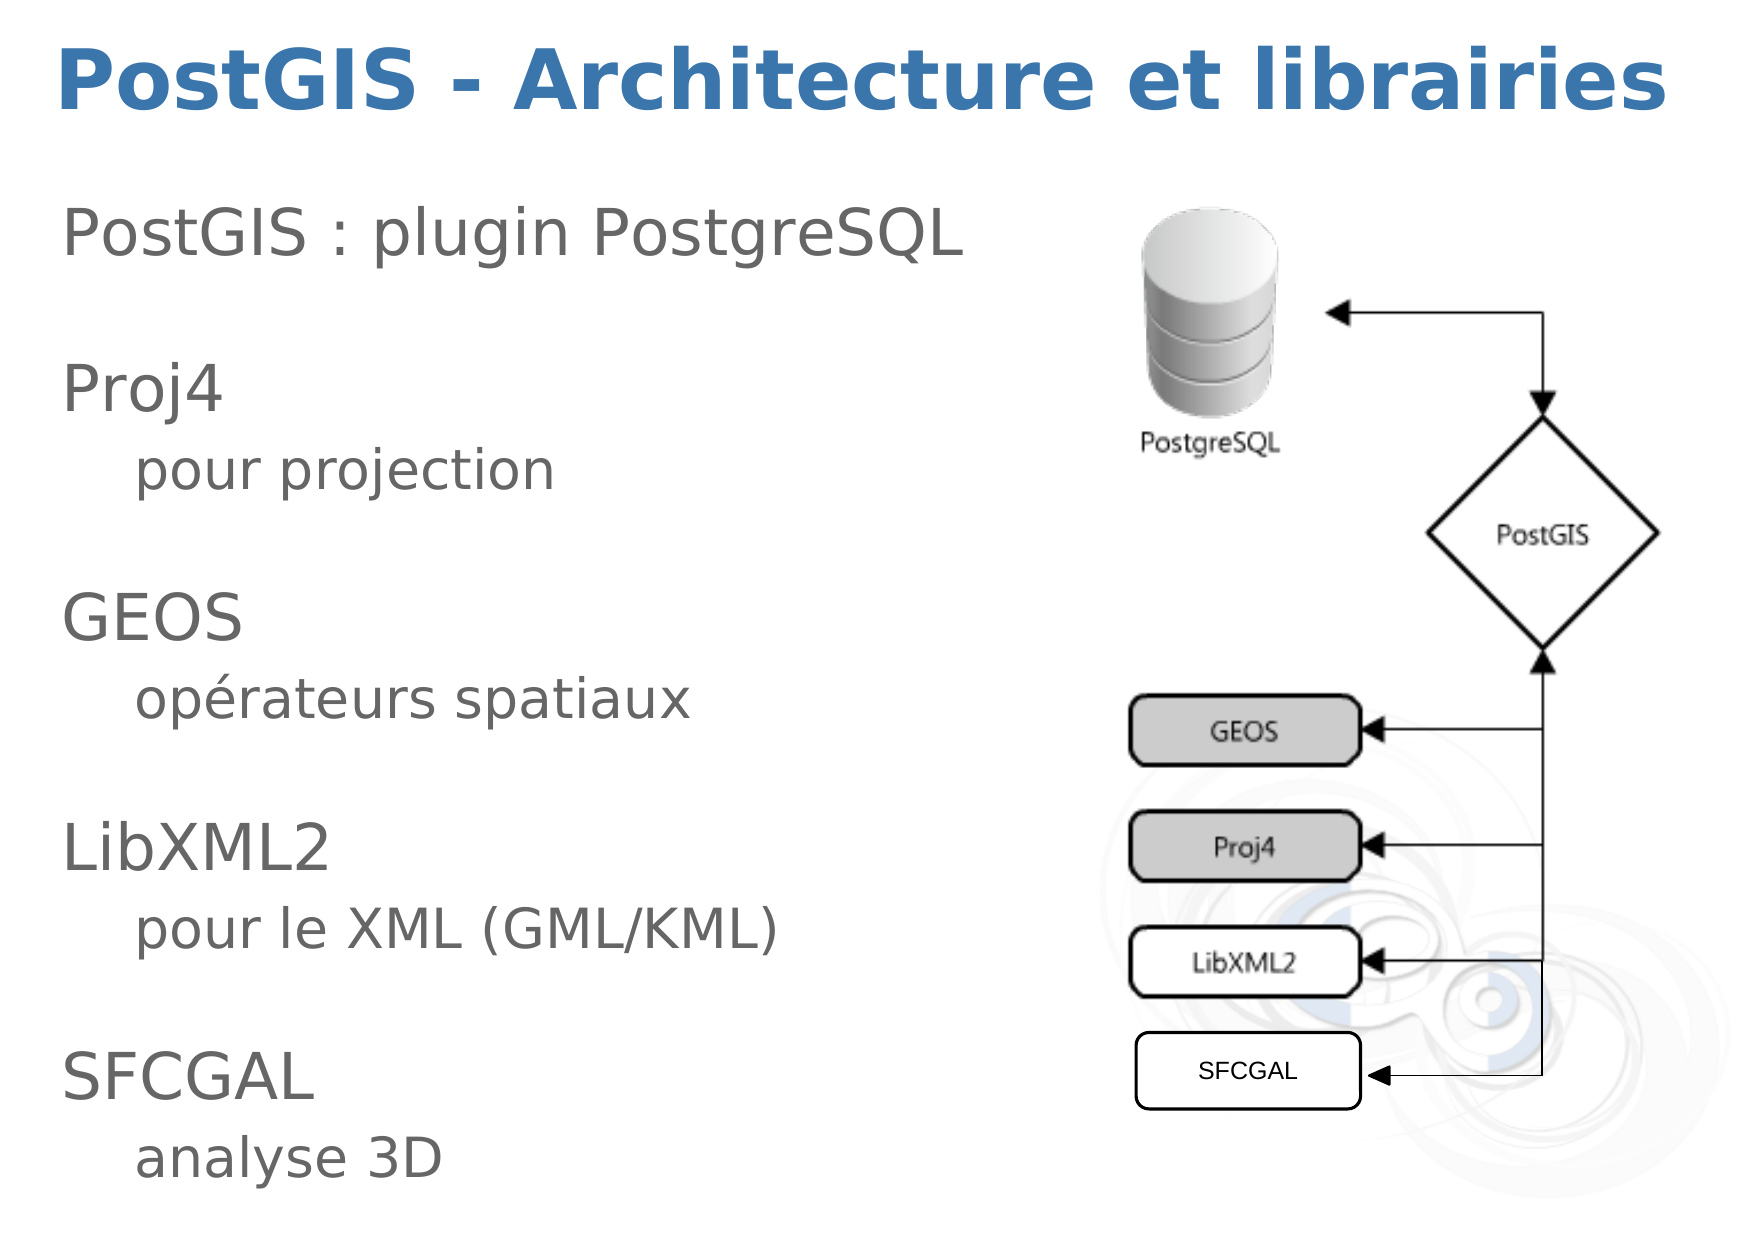

# PostGIS - Architecture et librairies
SFCGAL
PostGIS : plugin PostgreSQL
Proj4
pour projection
GEOS
opérateurs spatiaux
LibXML2
pour le XML (GML/KML)
SFCGAL
analyse 3D